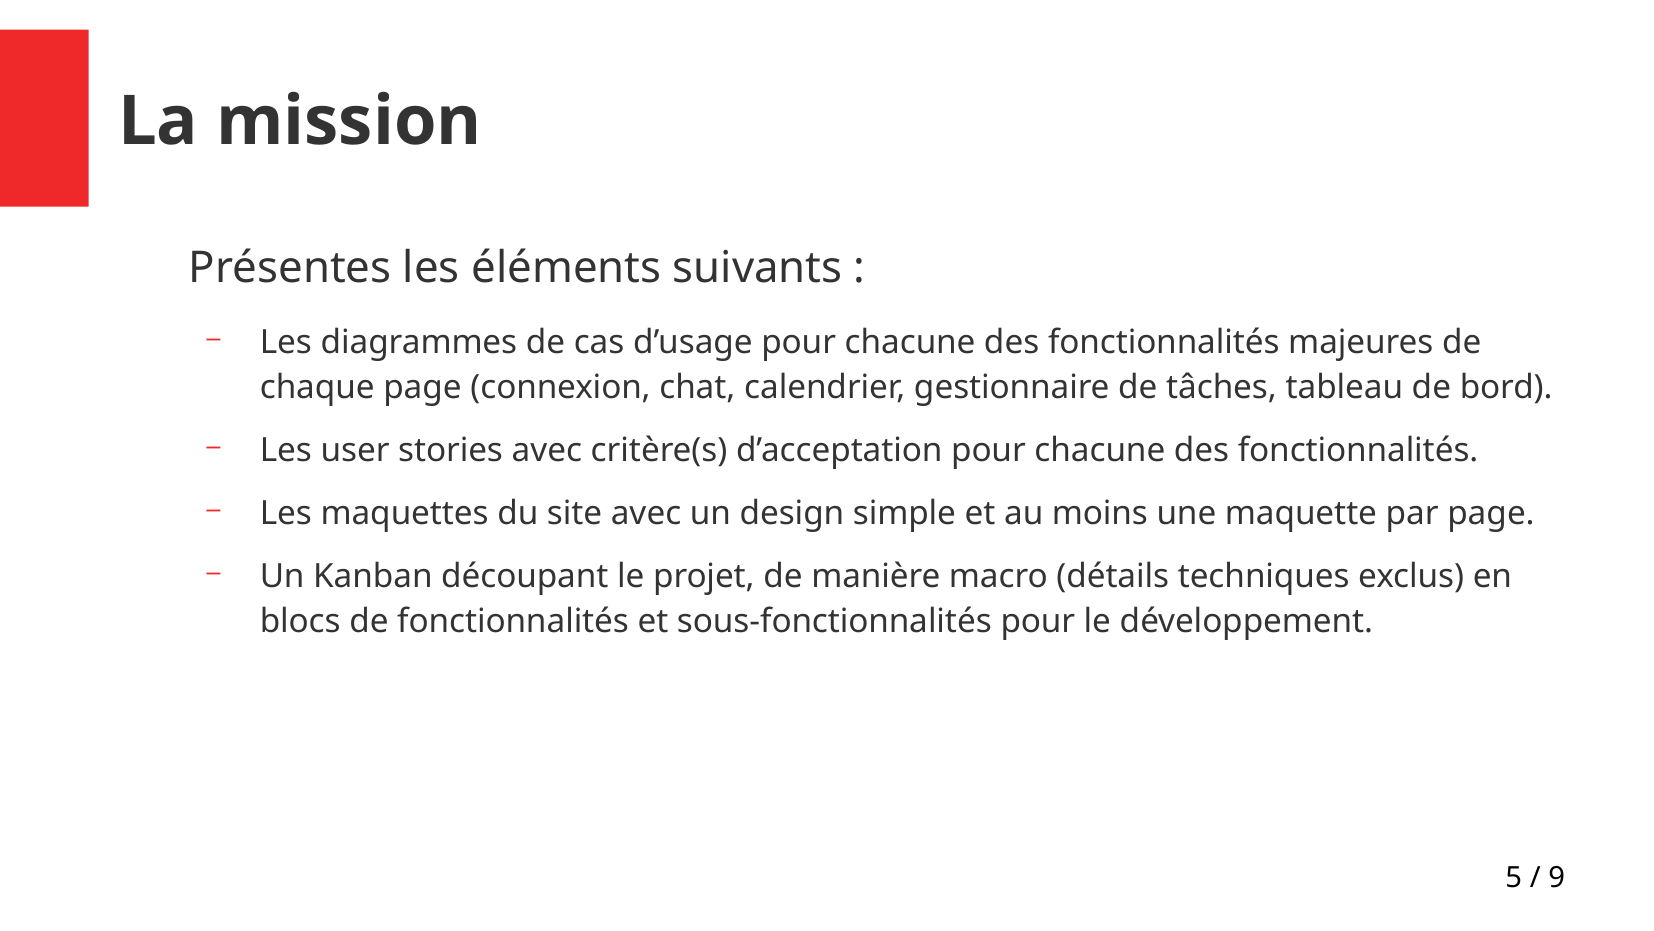

# La mission
Présentes les éléments suivants :
Les diagrammes de cas d’usage pour chacune des fonctionnalités majeures de chaque page (connexion, chat, calendrier, gestionnaire de tâches, tableau de bord).
Les user stories avec critère(s) d’acceptation pour chacune des fonctionnalités.
Les maquettes du site avec un design simple et au moins une maquette par page.
Un Kanban découpant le projet, de manière macro (détails techniques exclus) en blocs de fonctionnalités et sous-fonctionnalités pour le développement.
5